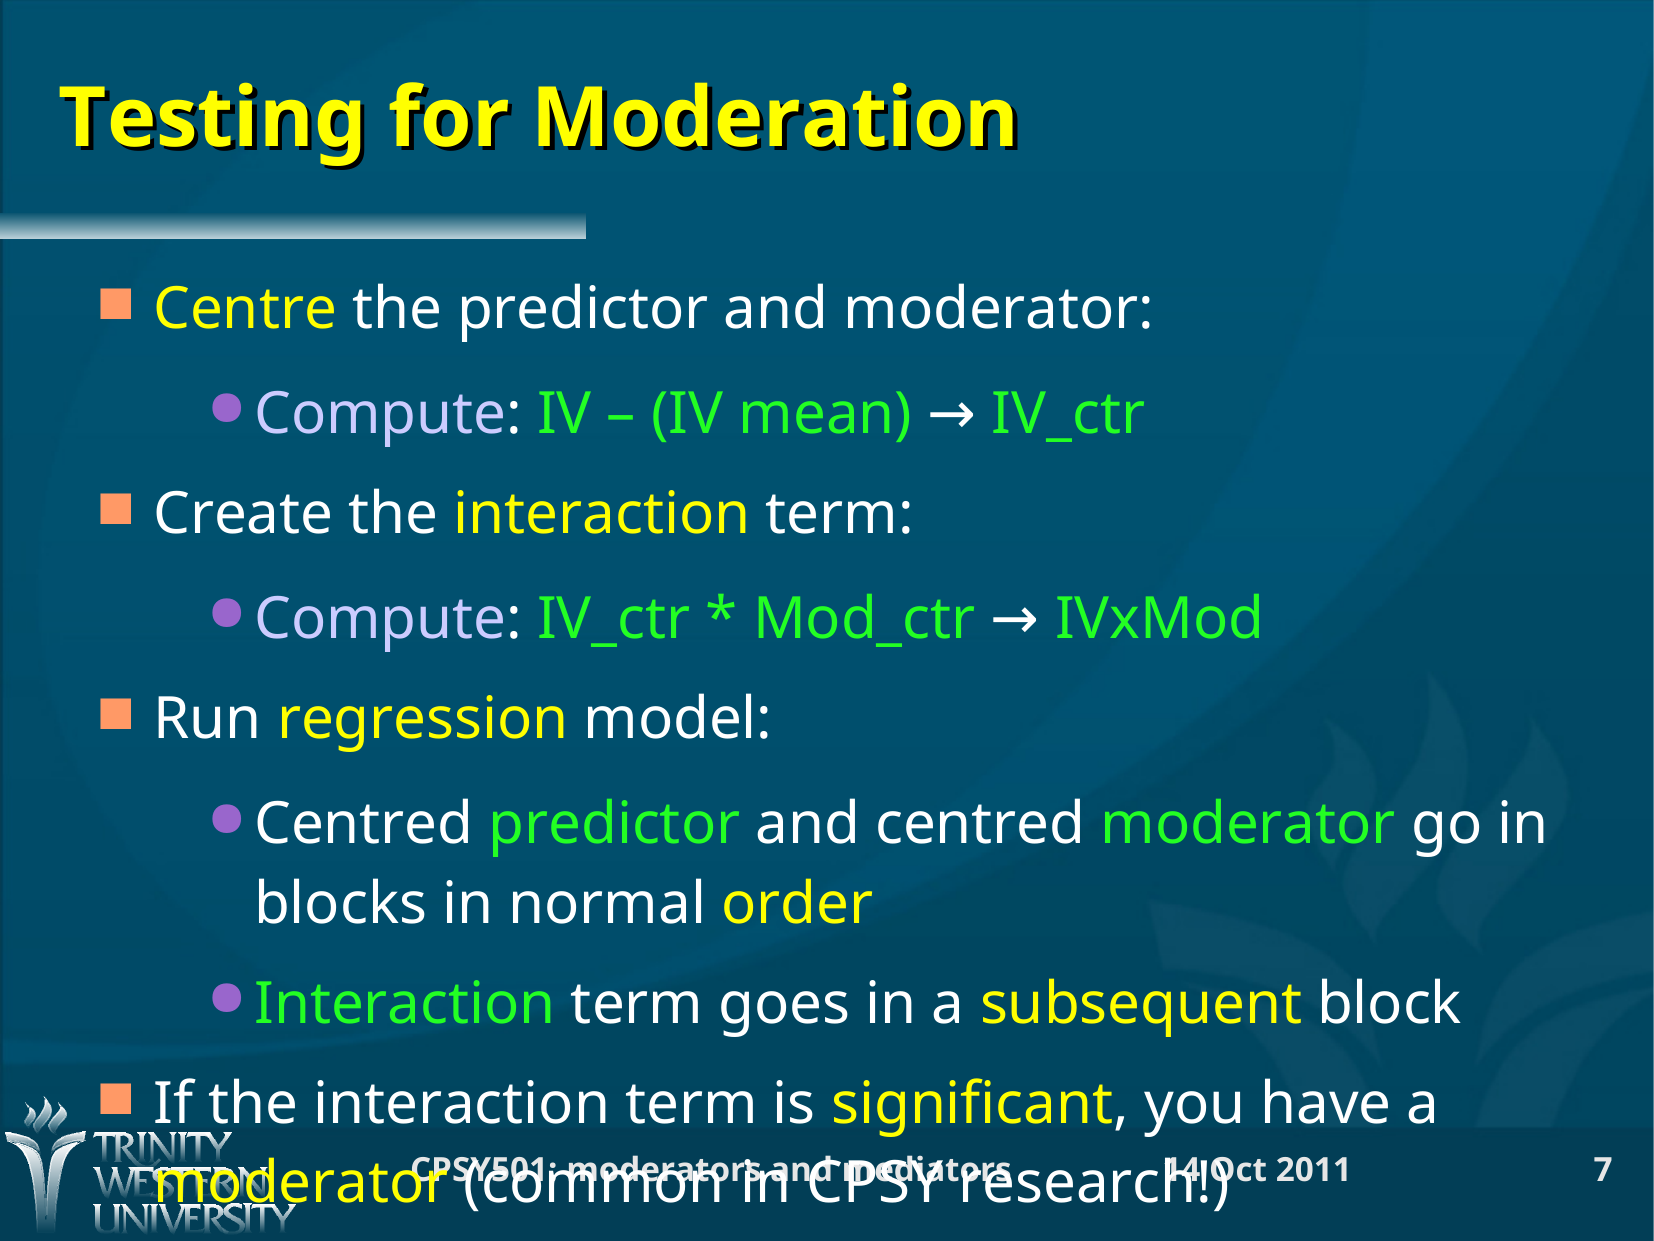

# Testing for Moderation
Centre the predictor and moderator:
Compute: IV – (IV mean) → IV_ctr
Create the interaction term:
Compute: IV_ctr * Mod_ctr → IVxMod
Run regression model:
Centred predictor and centred moderator go in blocks in normal order
Interaction term goes in a subsequent block
If the interaction term is significant, you have a moderator (common in CPSY research!)
CPSY501: moderators and mediators
14 Oct 2011
7